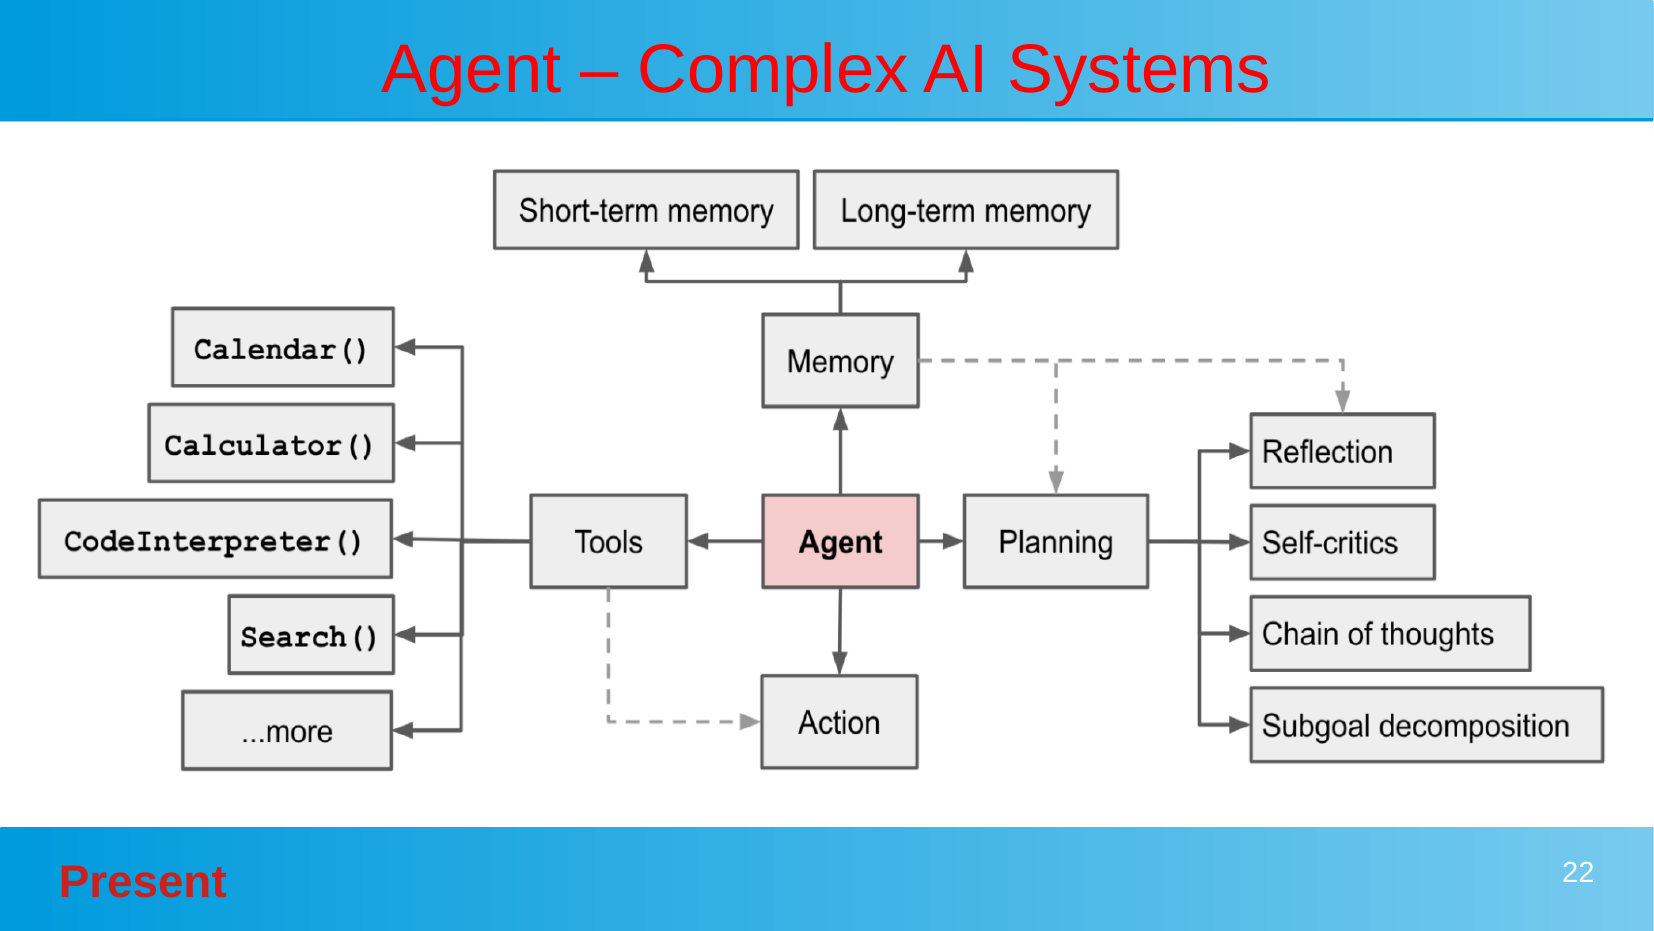

# Agent – Complex AI Systems
22